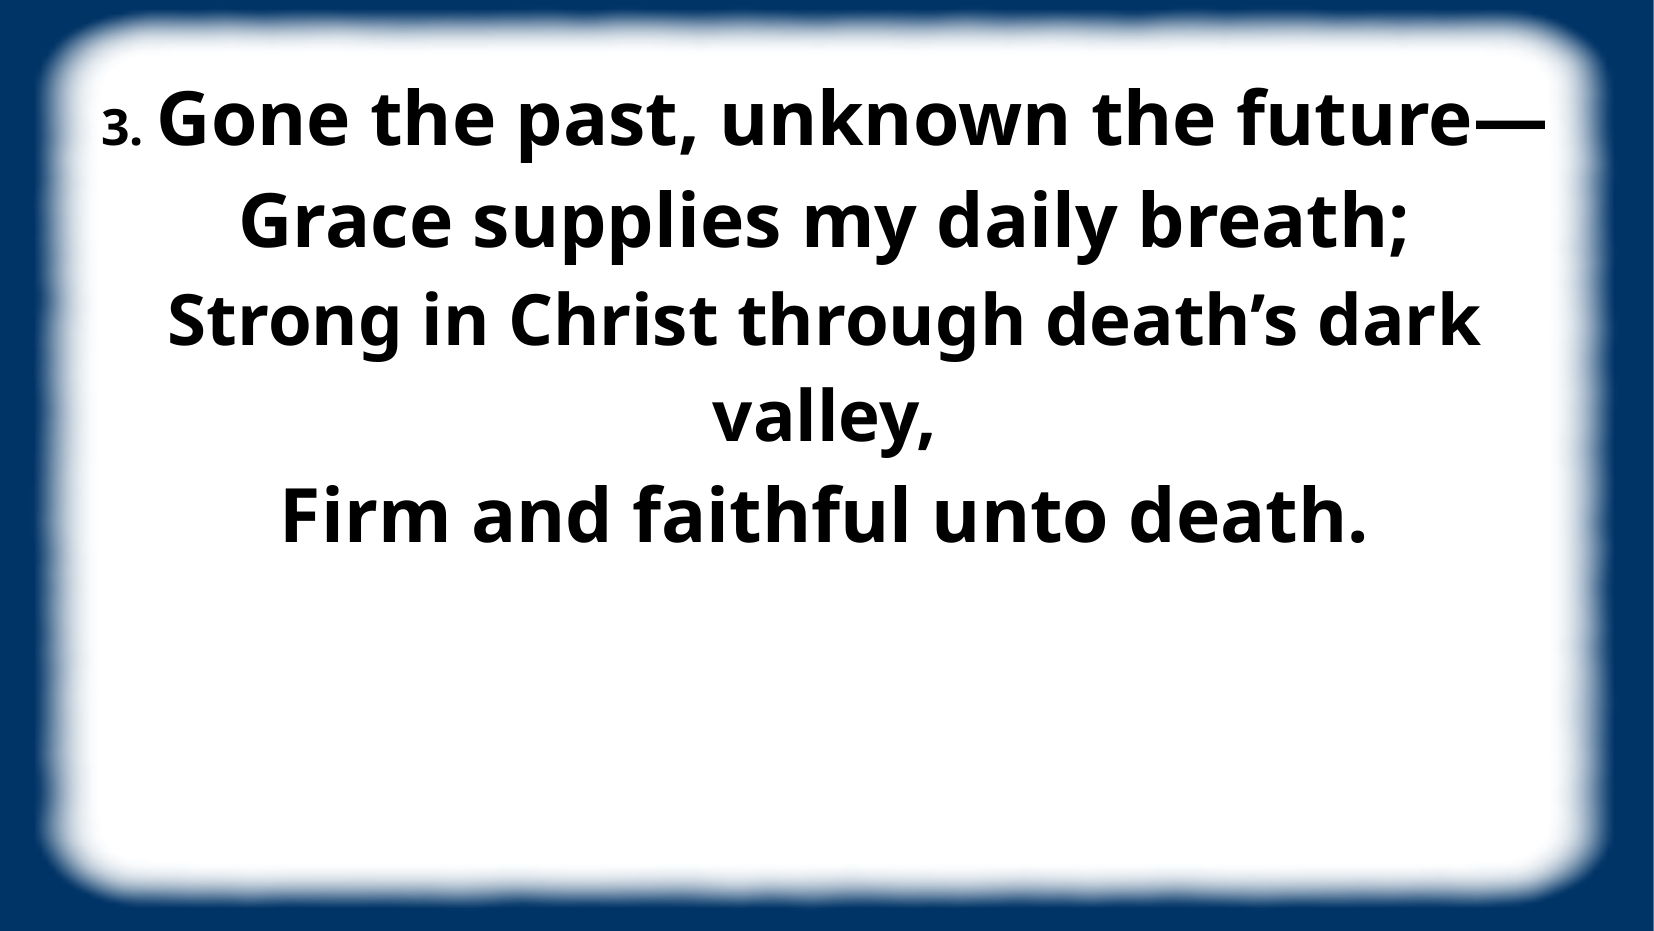

3. Gone the past, unknown the future—
Grace supplies my daily breath;
Strong in Christ through death’s dark valley,
Firm and faithful unto death.